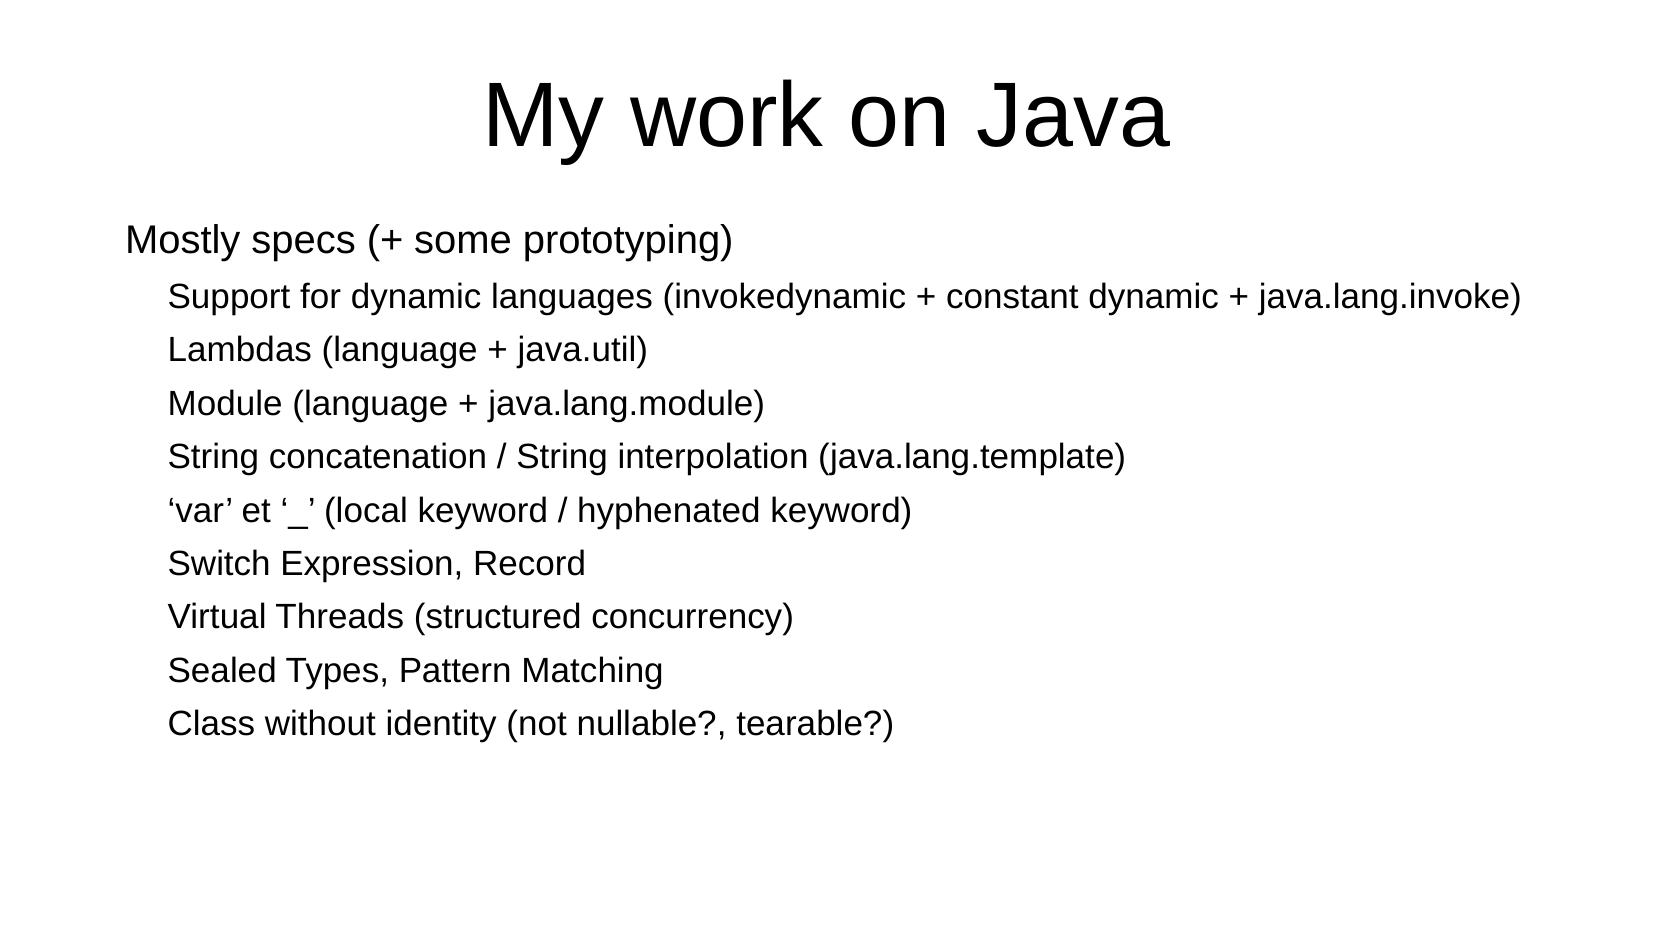

# My work on Java
Mostly specs (+ some prototyping)
Support for dynamic languages (invokedynamic + constant dynamic + java.lang.invoke)
Lambdas (language + java.util)
Module (language + java.lang.module)
String concatenation / String interpolation (java.lang.template)
‘var’ et ‘_’ (local keyword / hyphenated keyword)
Switch Expression, Record
Virtual Threads (structured concurrency)
Sealed Types, Pattern Matching
Class without identity (not nullable?, tearable?)